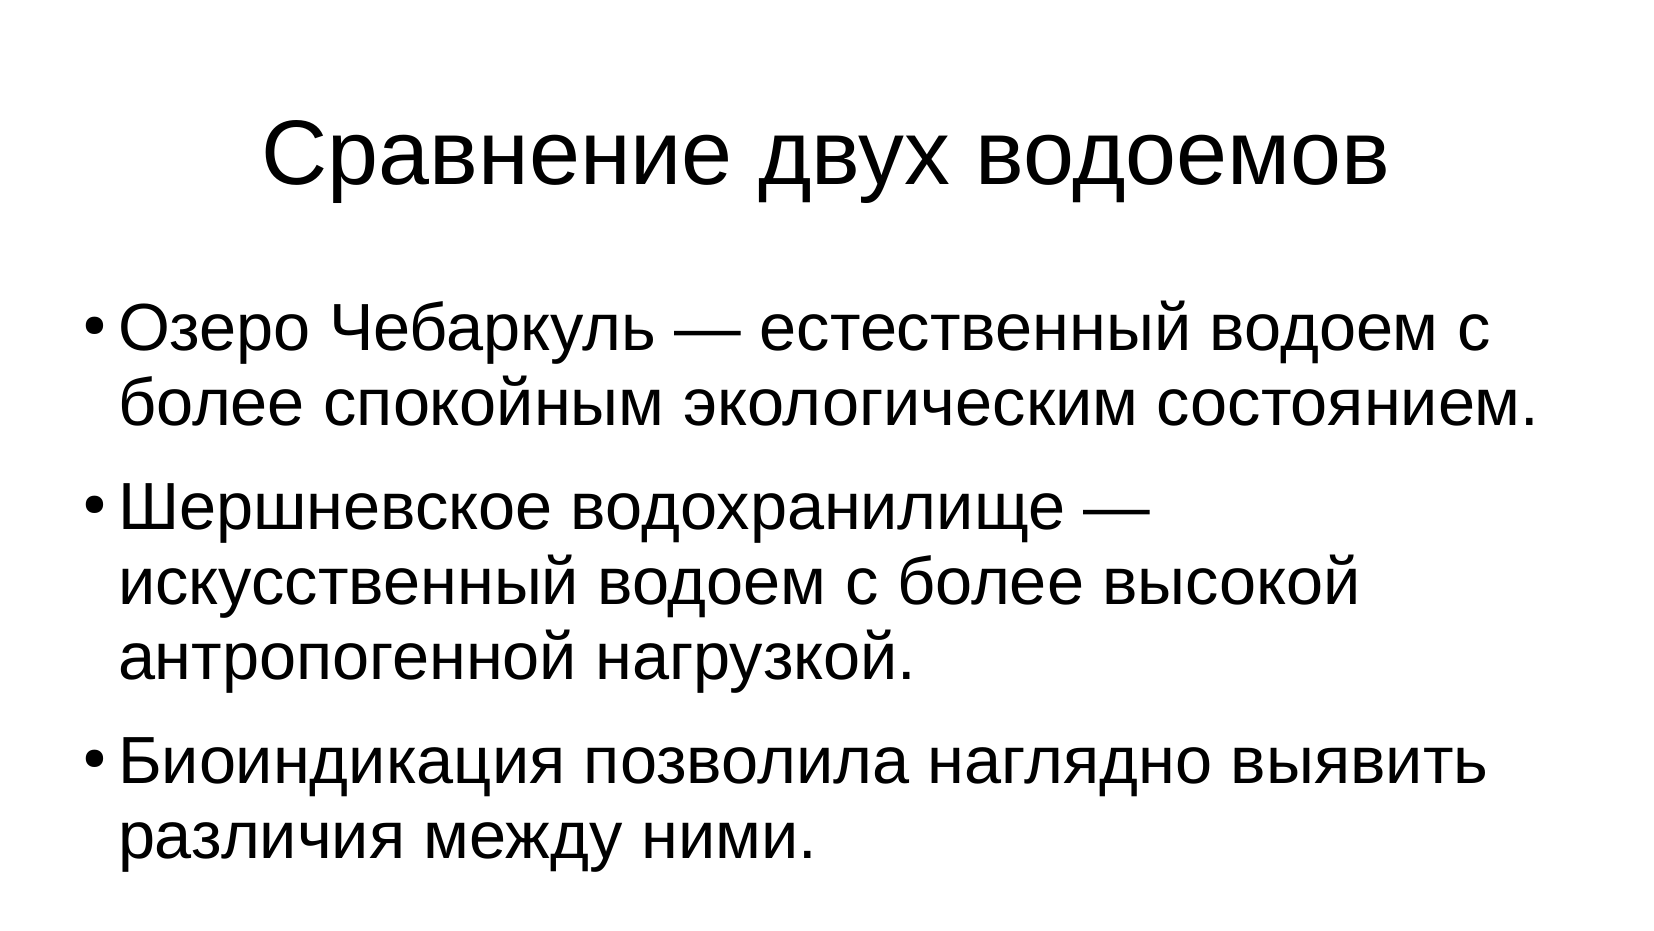

# Сравнение двух водоемов
Озеро Чебаркуль — естественный водоем с более спокойным экологическим состоянием.
Шершневское водохранилище — искусственный водоем с более высокой антропогенной нагрузкой.
Биоиндикация позволила наглядно выявить различия между ними.